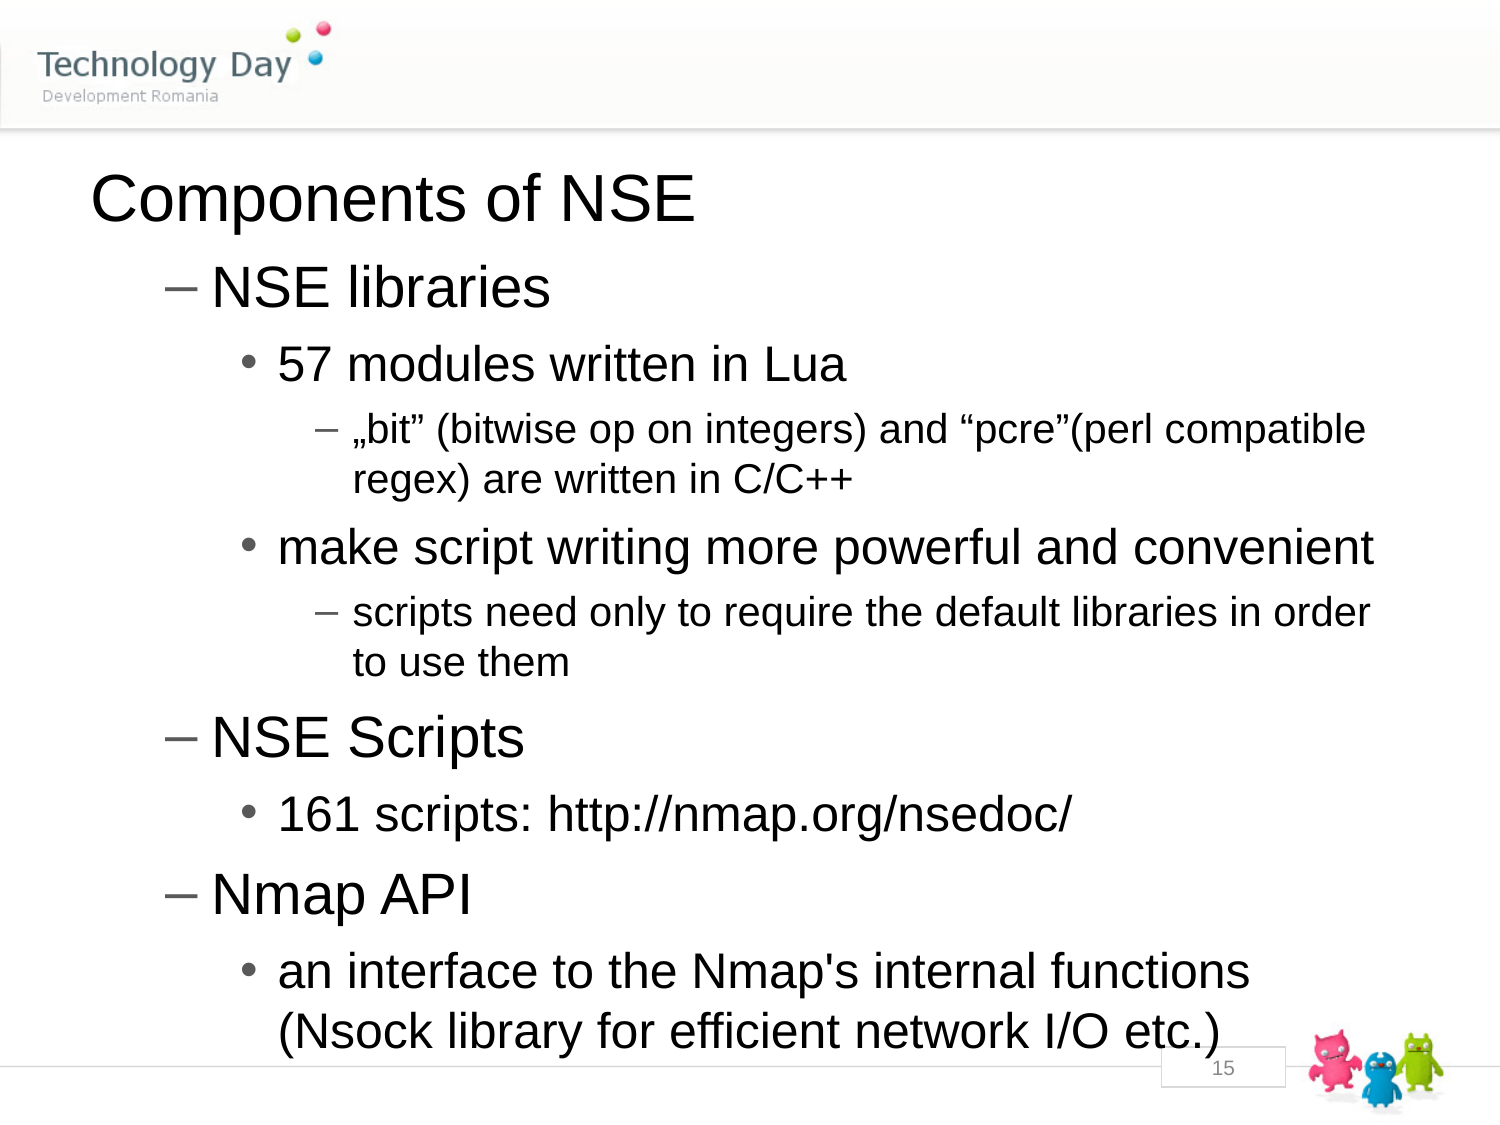

Components of NSE
NSE libraries
57 modules written in Lua
„bit” (bitwise op on integers) and “pcre”(perl compatible regex) are written in C/C++
make script writing more powerful and convenient
scripts need only to require the default libraries in order to use them
NSE Scripts
161 scripts: http://nmap.org/nsedoc/
Nmap API
an interface to the Nmap's internal functions (Nsock library for efficient network I/O etc.)
#